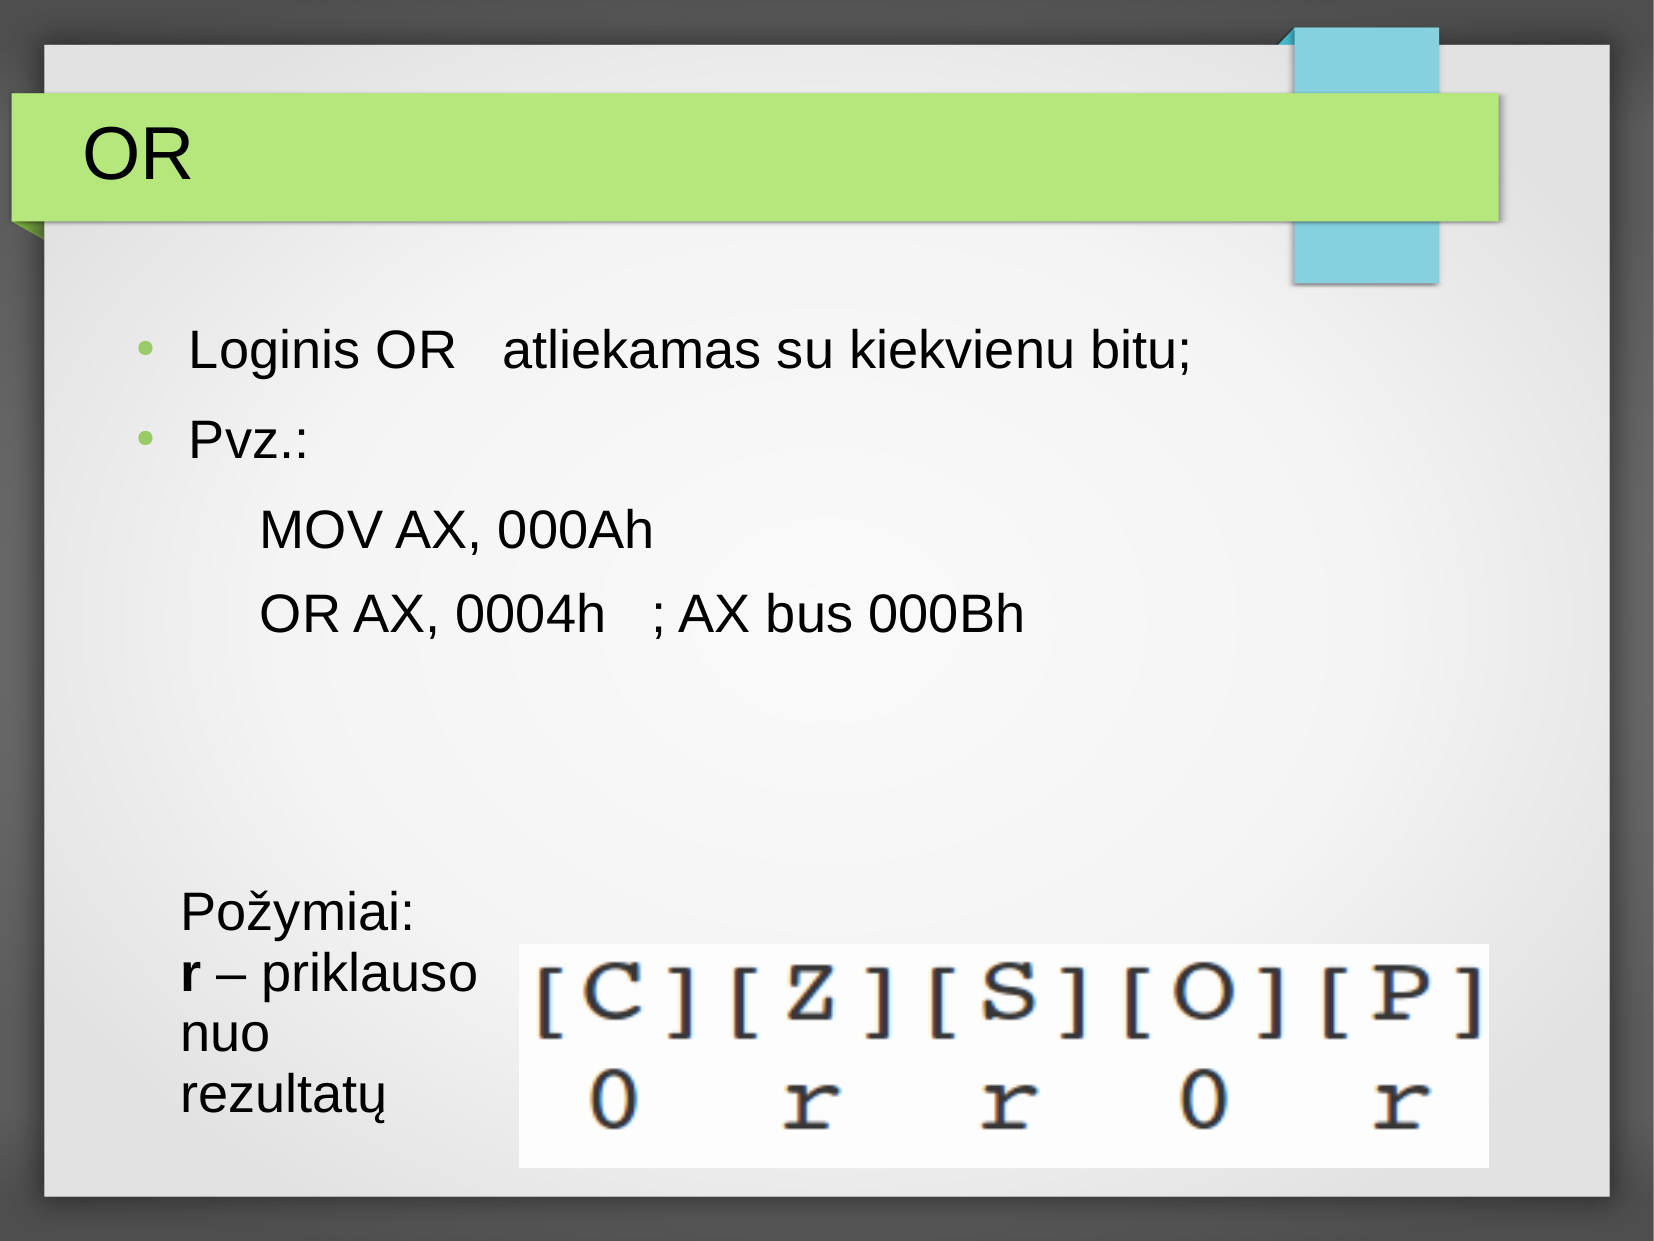

# OR
Loginis OR atliekamas su kiekvienu bitu;
Pvz.:
MOV AX, 000Ah
OR AX, 0004h ; AX bus 000Bh
Požymiai:
r – priklauso nuo rezultatų